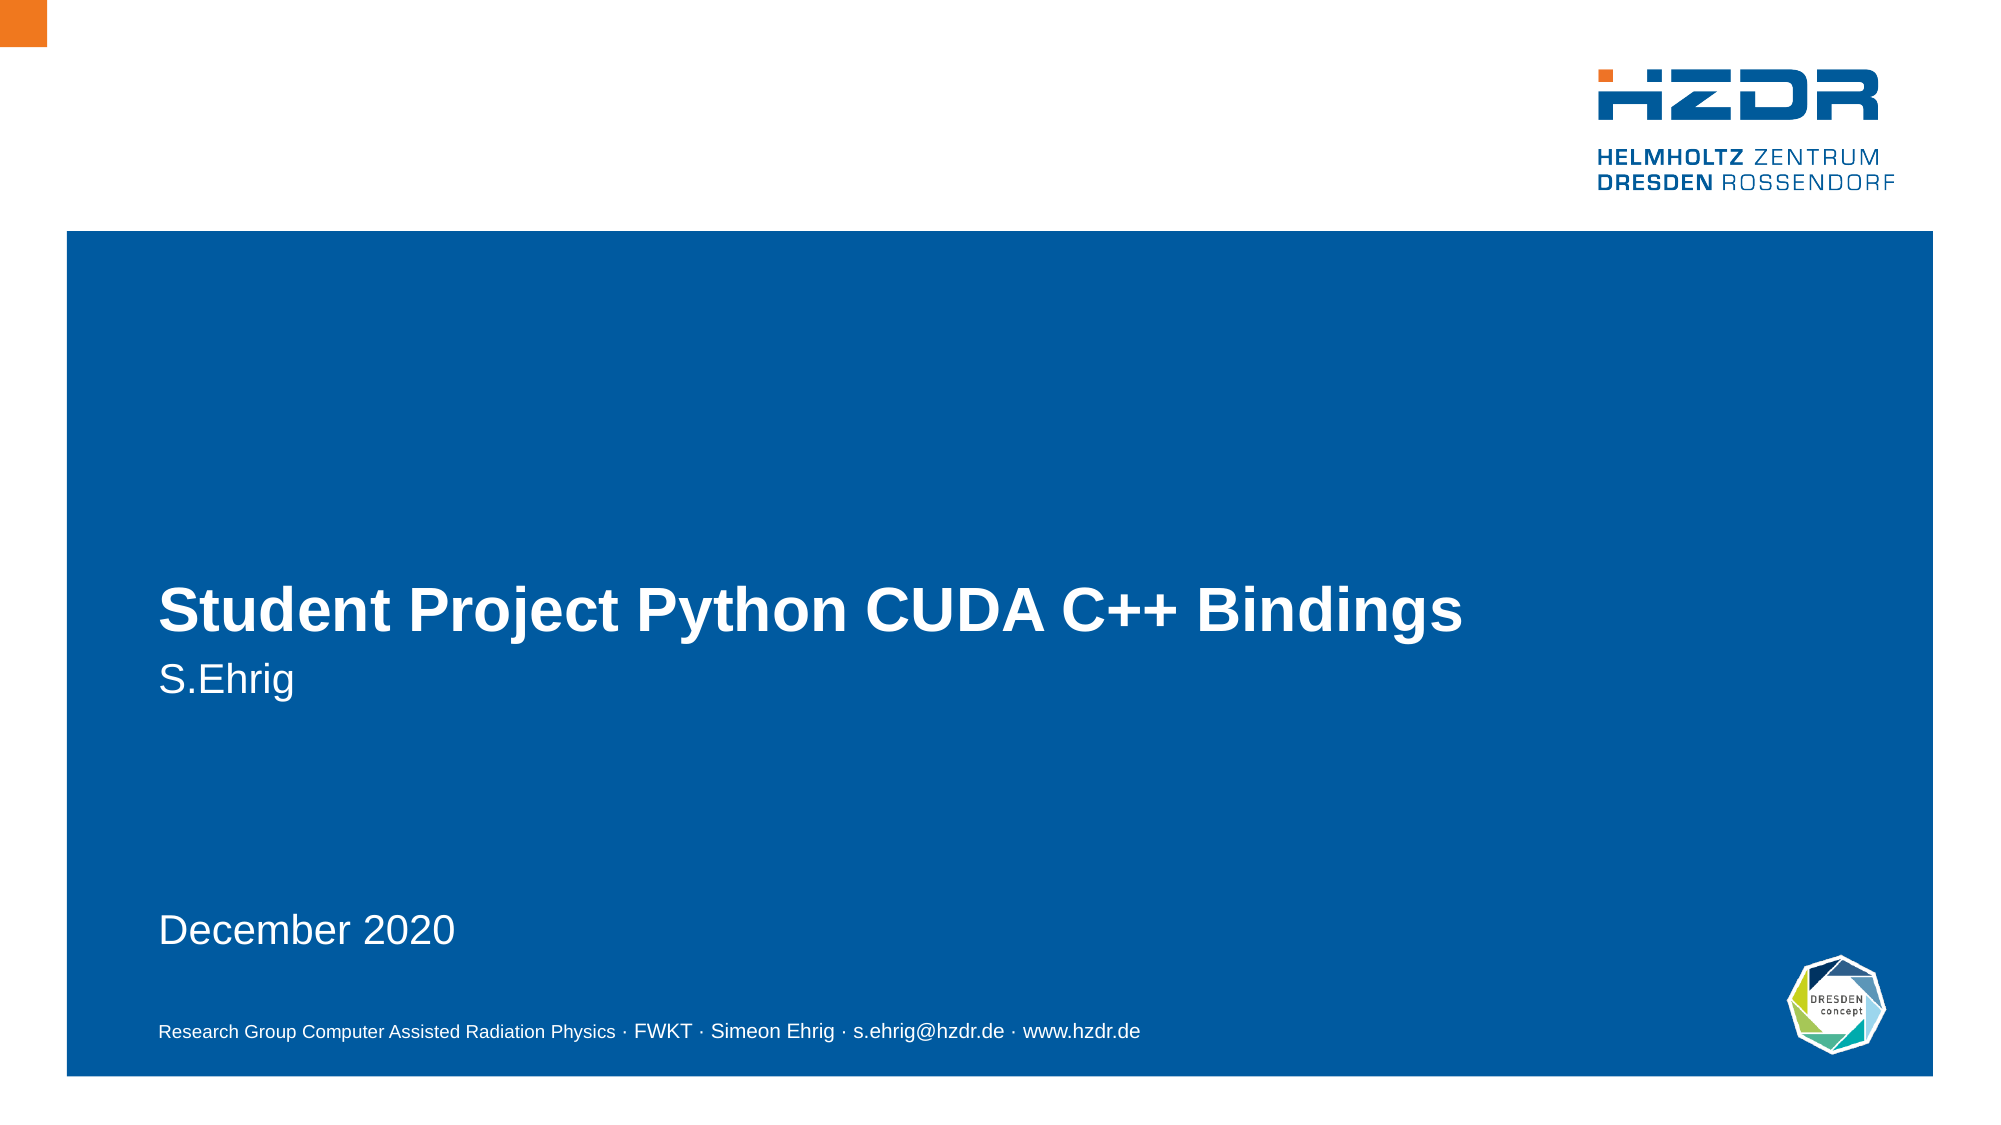

# Student Project Python CUDA C++ Bindings
S.Ehrig
December 2020
Research Group Computer Assisted Radiation Physics · FWKT · Simeon Ehrig · s.ehrig@hzdr.de · www.hzdr.de